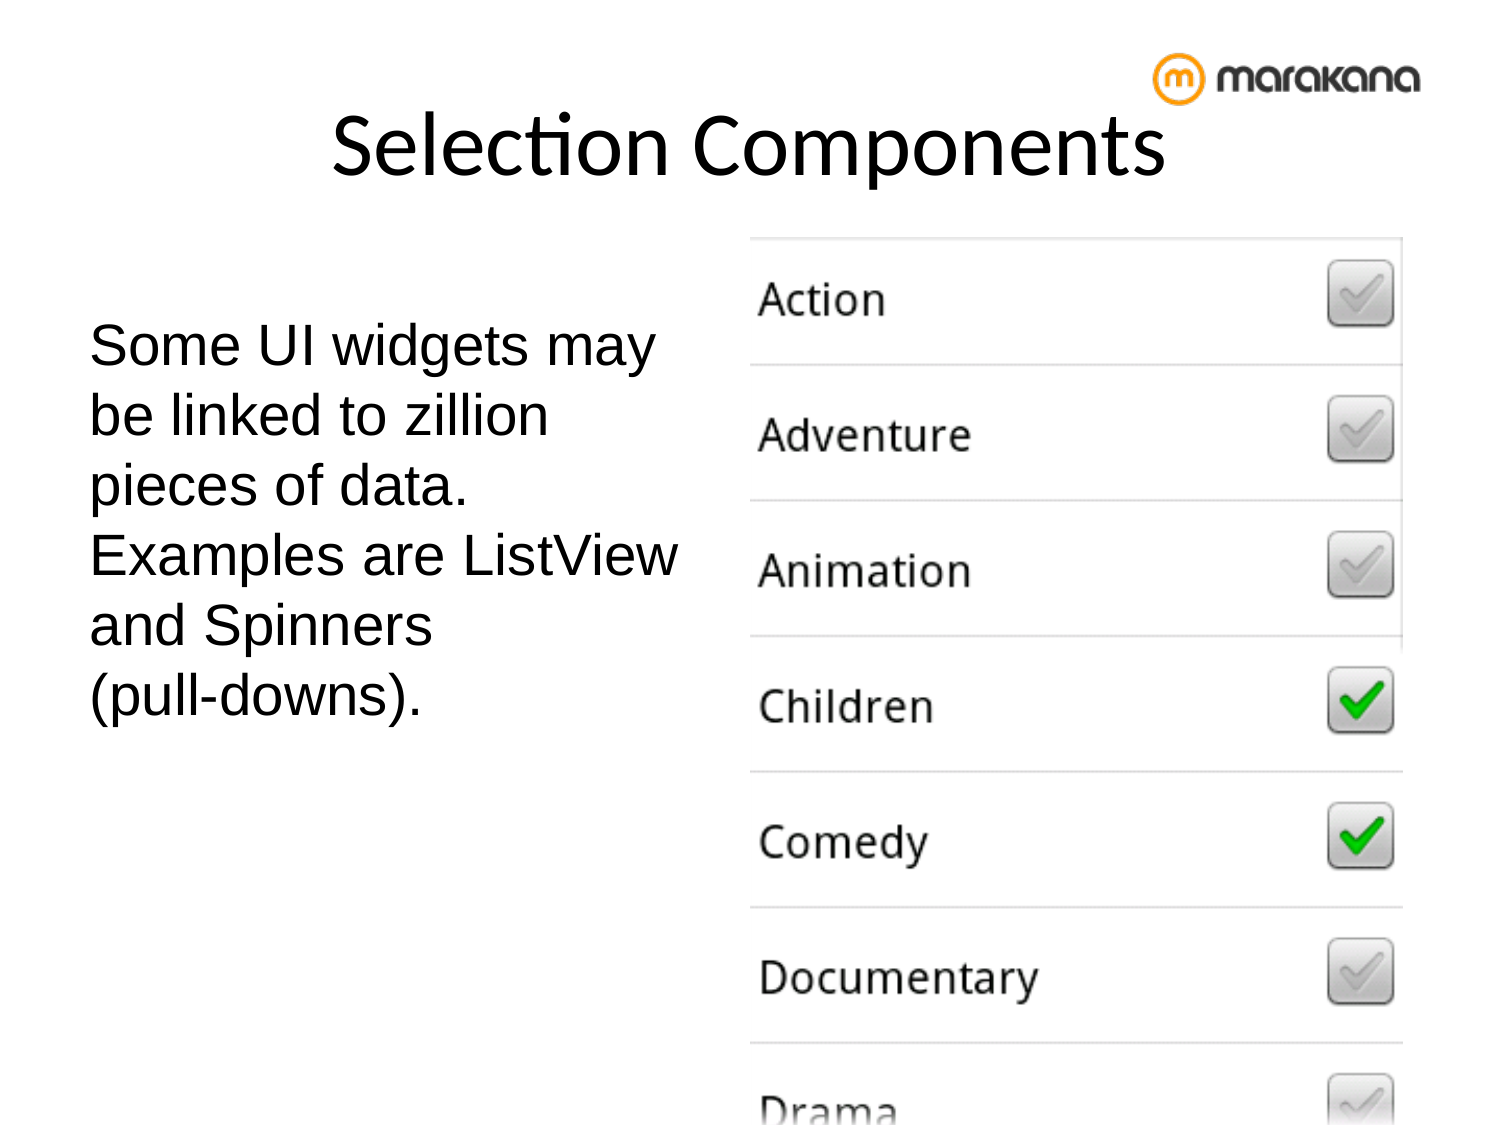

# Selection Components
Some UI widgets may be linked to zillion pieces of data. Examples are ListView and Spinners
(pull-downs).